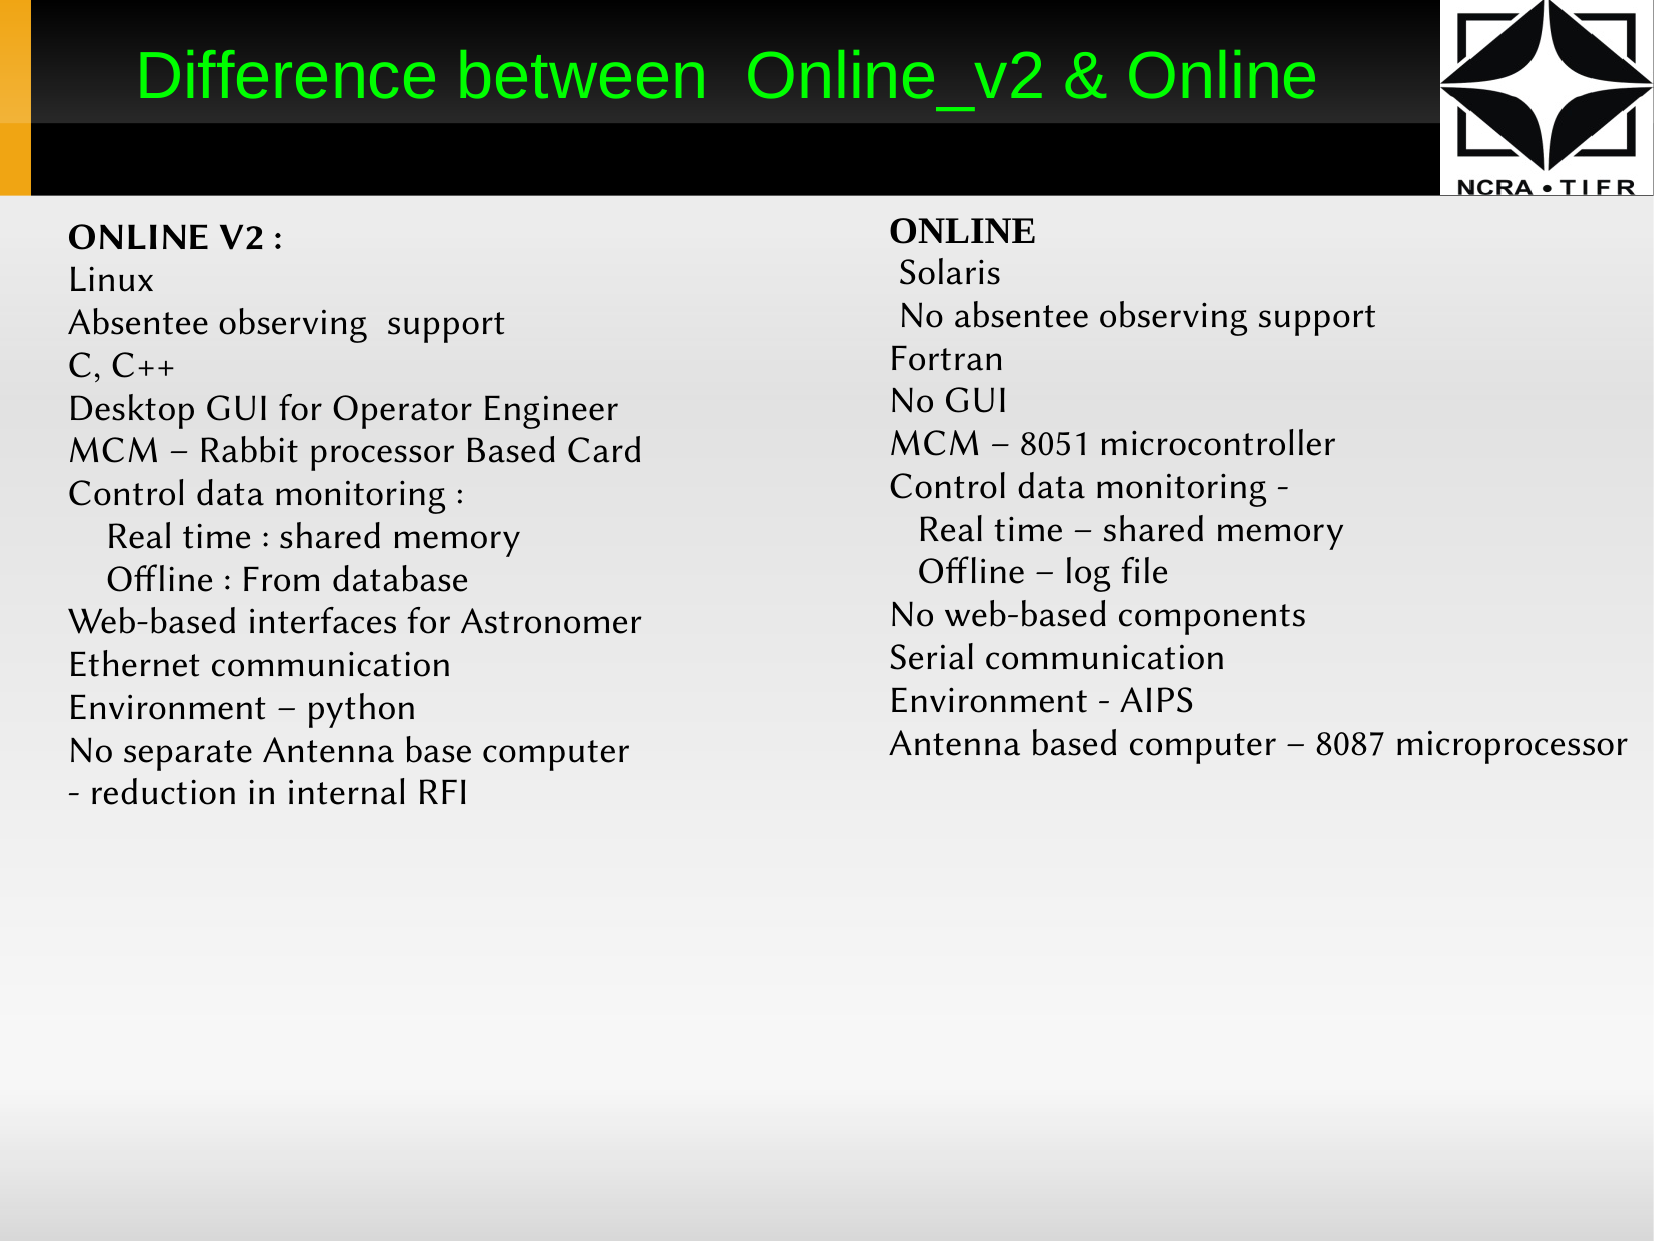

Difference between Online_v2 & Online
ONLINE
 Solaris
 No absentee observing support
Fortran
No GUI
MCM – 8051 microcontroller
Control data monitoring -
 Real time – shared memory
 Offline – log file
No web-based components
Serial communication
Environment - AIPS
Antenna based computer – 8087 microprocessor
ONLINE V2 :
Linux
Absentee observing support
C, C++
Desktop GUI for Operator Engineer
MCM – Rabbit processor Based Card
Control data monitoring :
 Real time : shared memory
 Offline : From database
Web-based interfaces for Astronomer
Ethernet communication
Environment – python
No separate Antenna base computer
- reduction in internal RFI